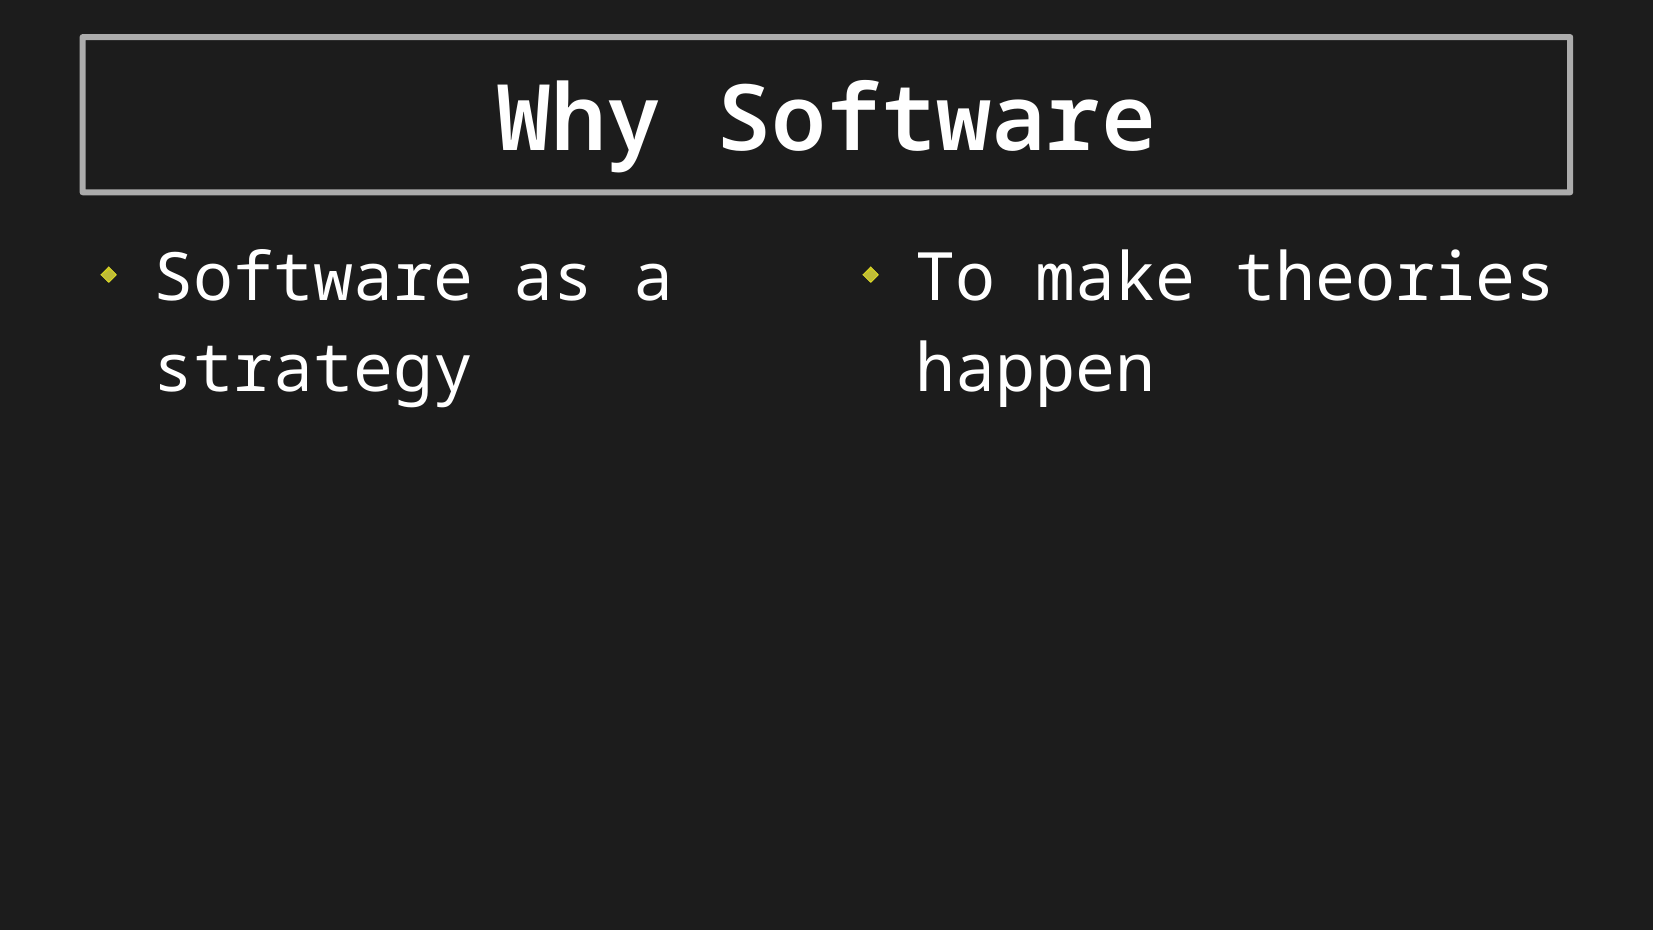

# Why Software
Software as a strategy
To make theories happen